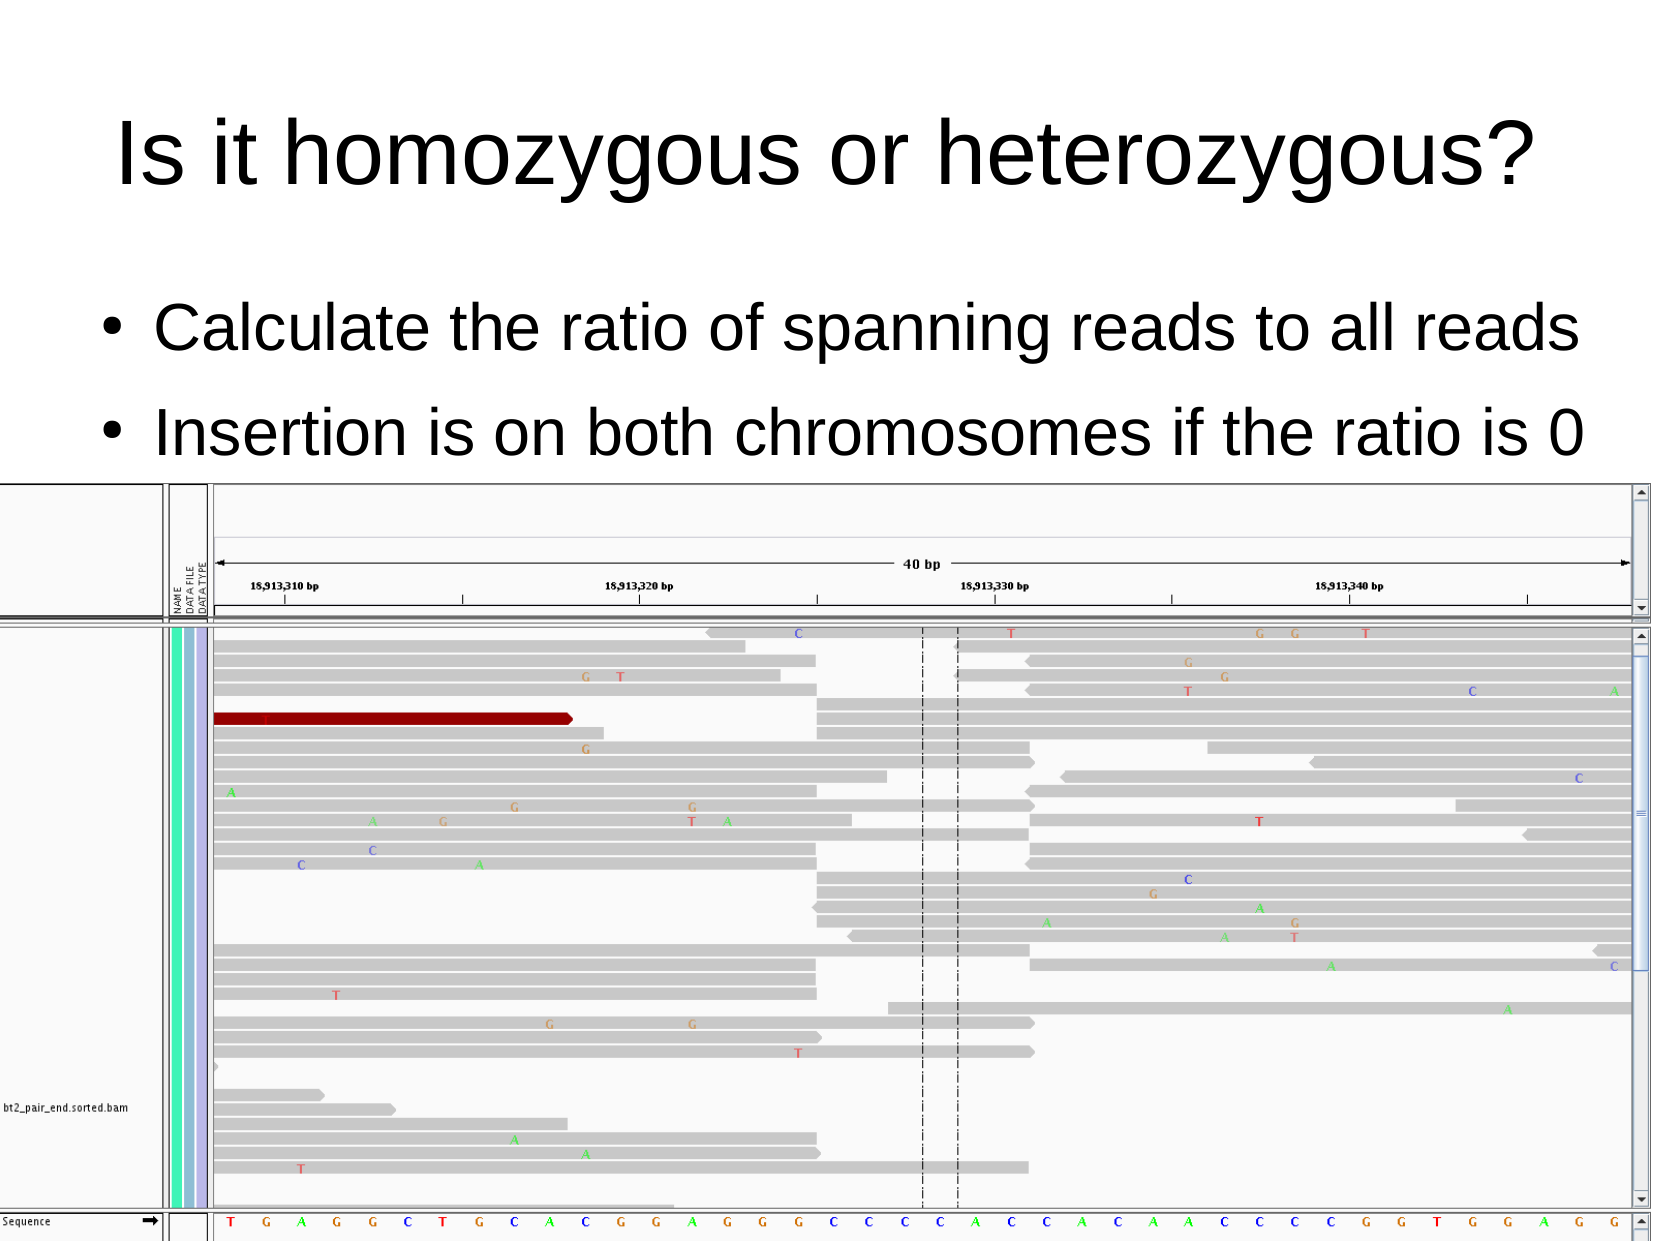

# Is it homozygous or heterozygous?
Calculate the ratio of spanning reads to all reads
Insertion is on both chromosomes if the ratio is 0